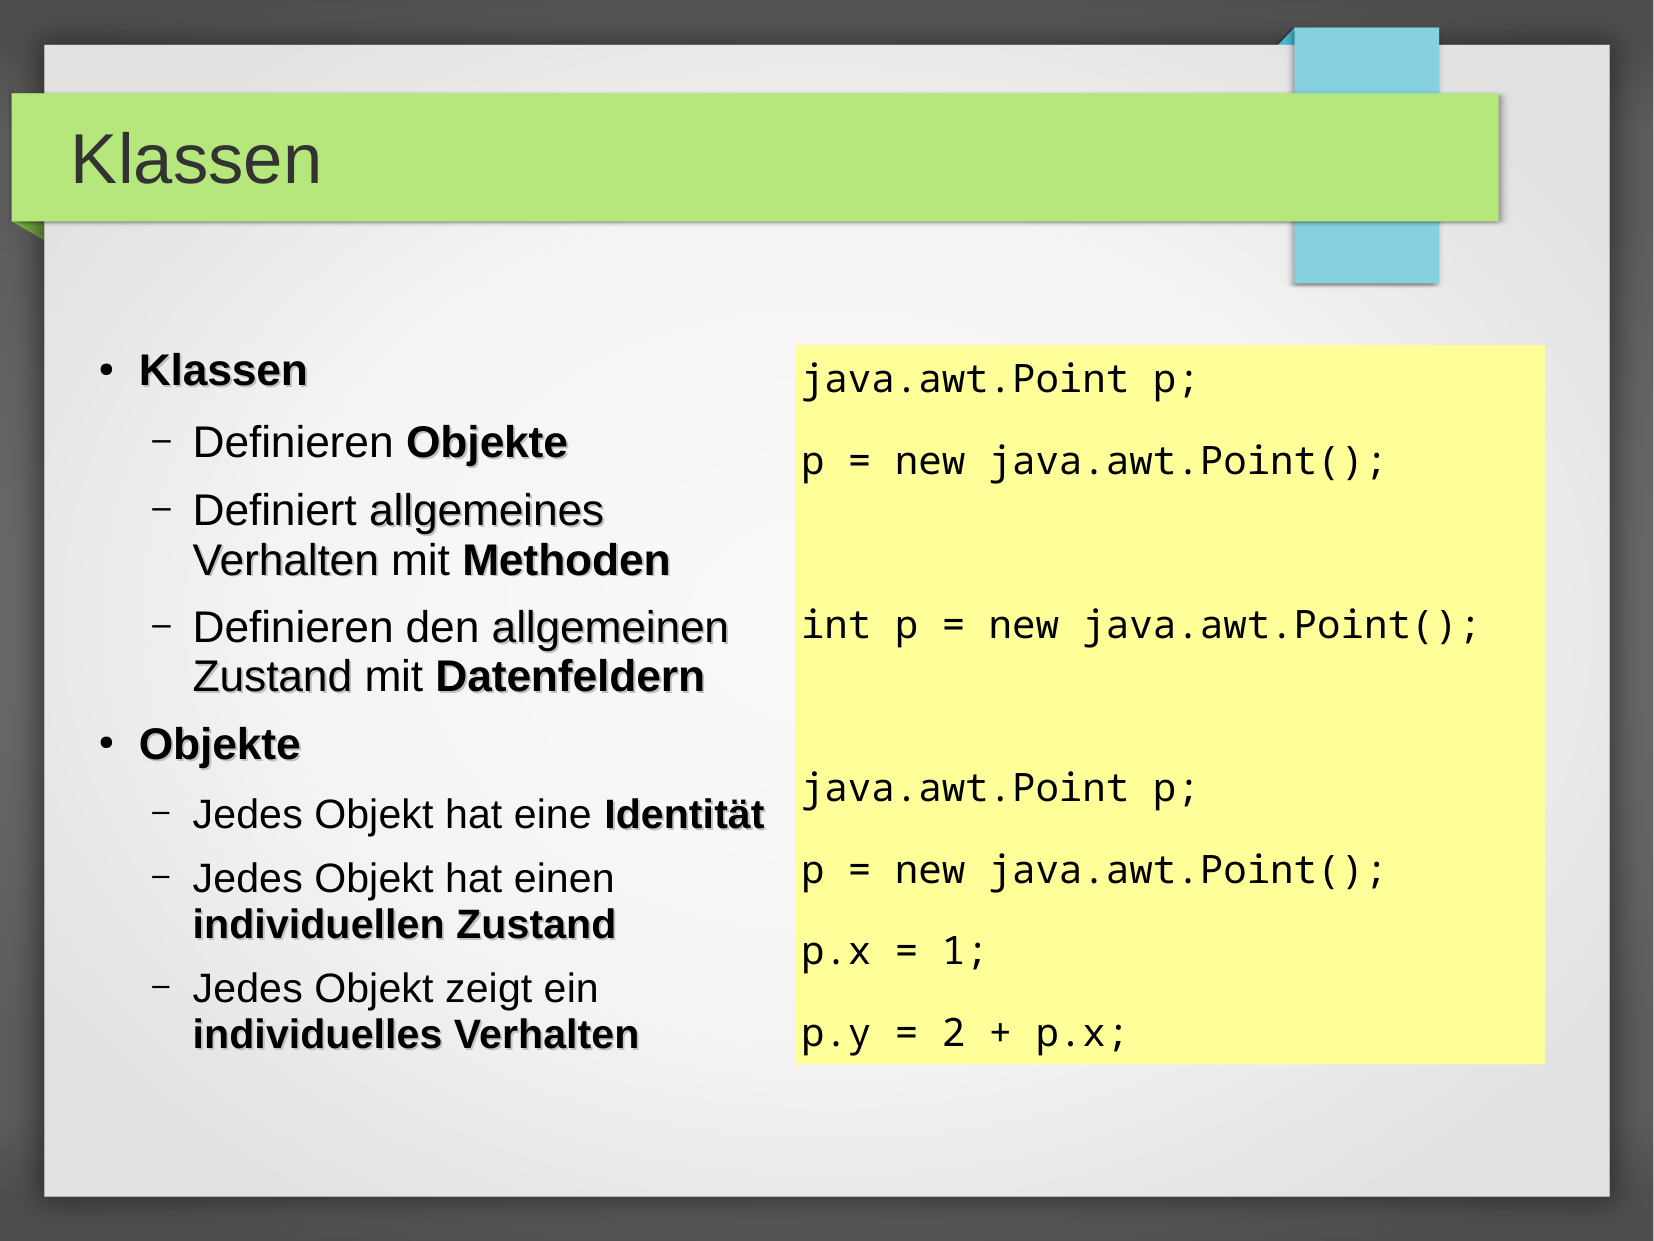

# Klassen
java.awt.Point p;
p = new java.awt.Point();
int p = new java.awt.Point();
java.awt.Point p;
p = new java.awt.Point();
p.x = 1;
p.y = 2 + p.x;
Klassen
Definieren Objekte
Definiert allgemeines Verhalten mit Methoden
Definieren den allgemeinen Zustand mit Datenfeldern
Objekte
Jedes Objekt hat eine Identität
Jedes Objekt hat einen individuellen Zustand
Jedes Objekt zeigt ein individuelles Verhalten